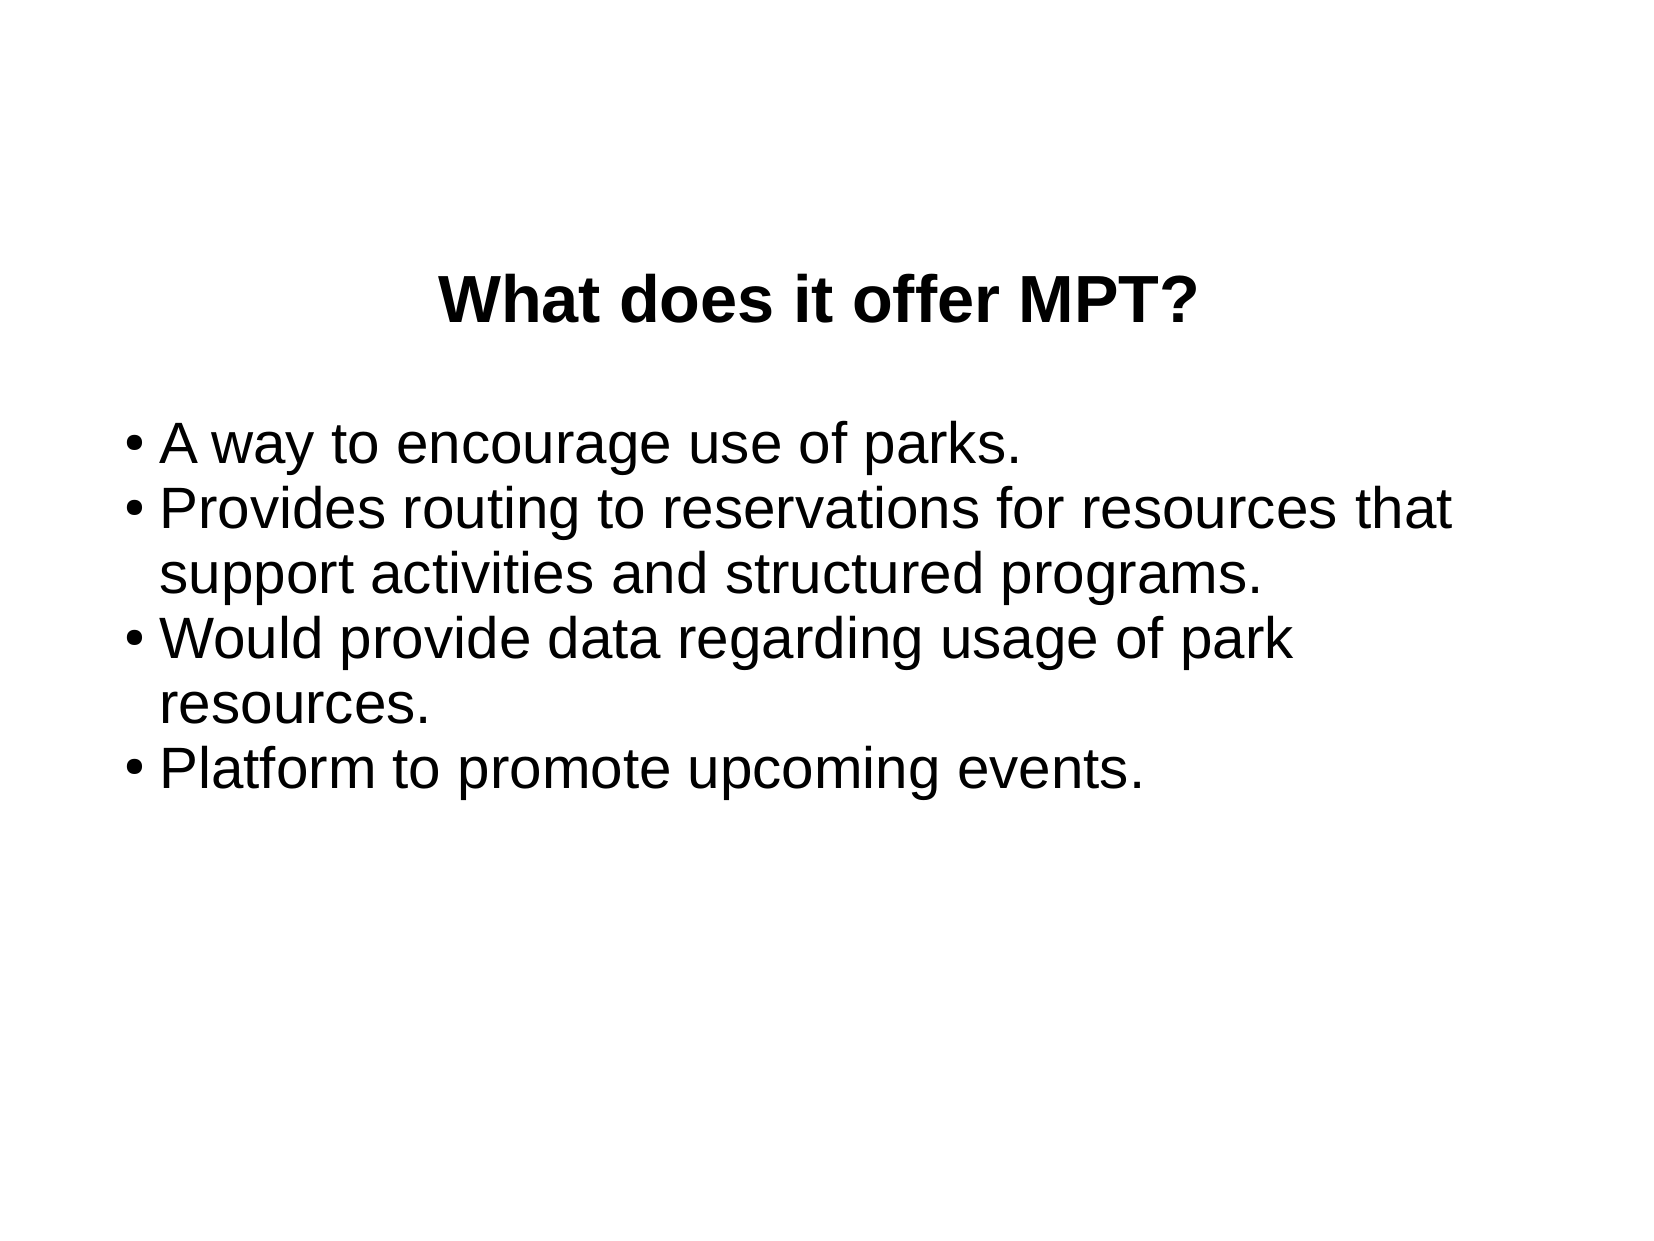

What does it offer MPT?
A way to encourage use of parks.
Provides routing to reservations for resources that support activities and structured programs.
Would provide data regarding usage of park resources.
Platform to promote upcoming events.